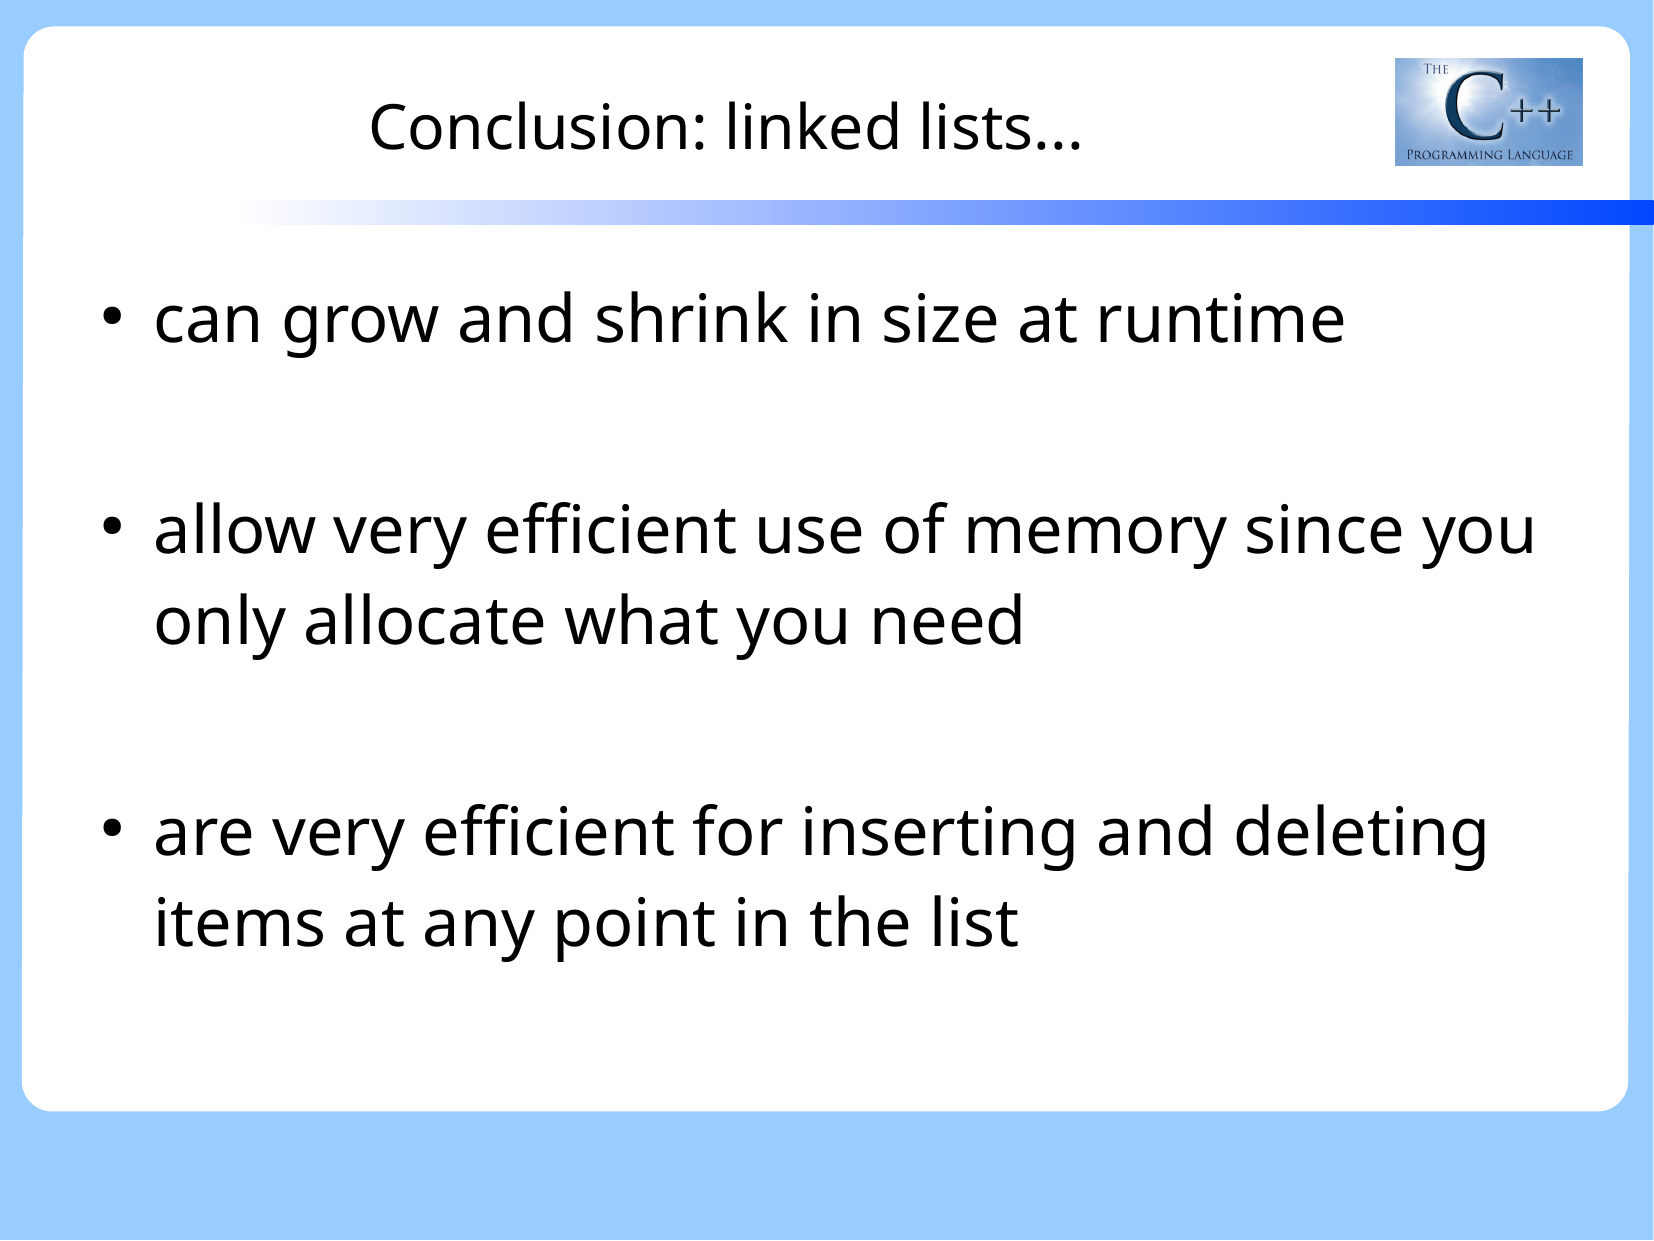

# Conclusion: linked lists...
can grow and shrink in size at runtime
allow very efficient use of memory since you only allocate what you need
are very efficient for inserting and deleting items at any point in the list